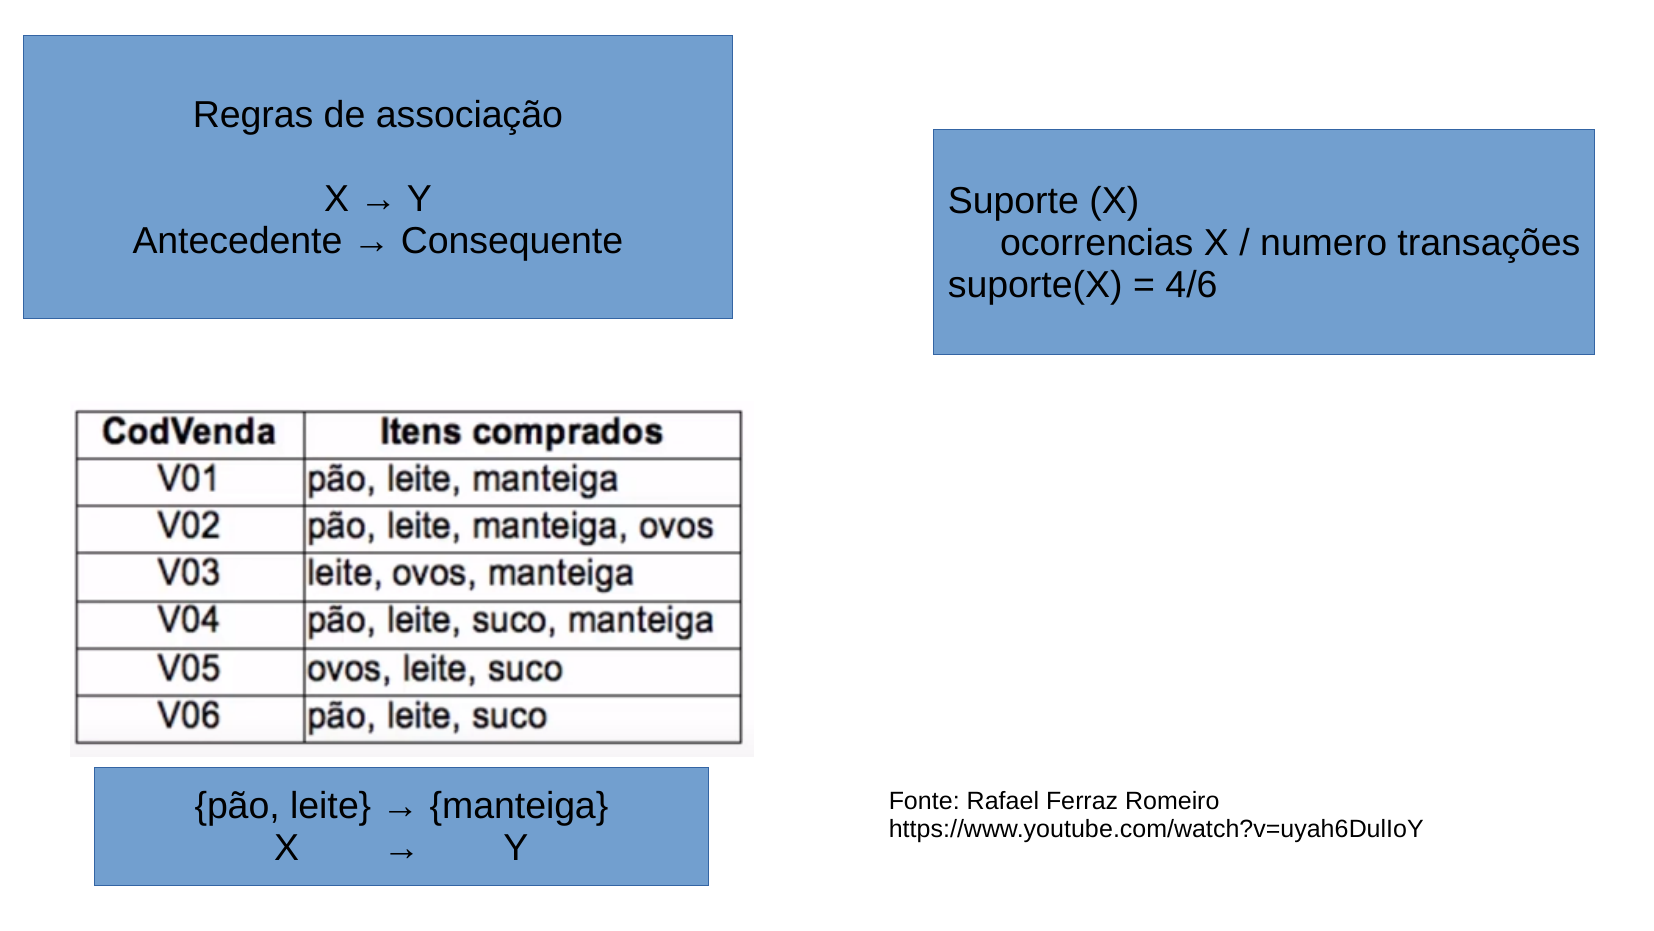

Regras de associação
X → Y
Antecedente → Consequente
Suporte (X)
 ocorrencias X / numero transações
suporte(X) = 4/6
{pão, leite} → {manteiga}
X → Y
Fonte: Rafael Ferraz Romeiro
https://www.youtube.com/watch?v=uyah6DulIoY